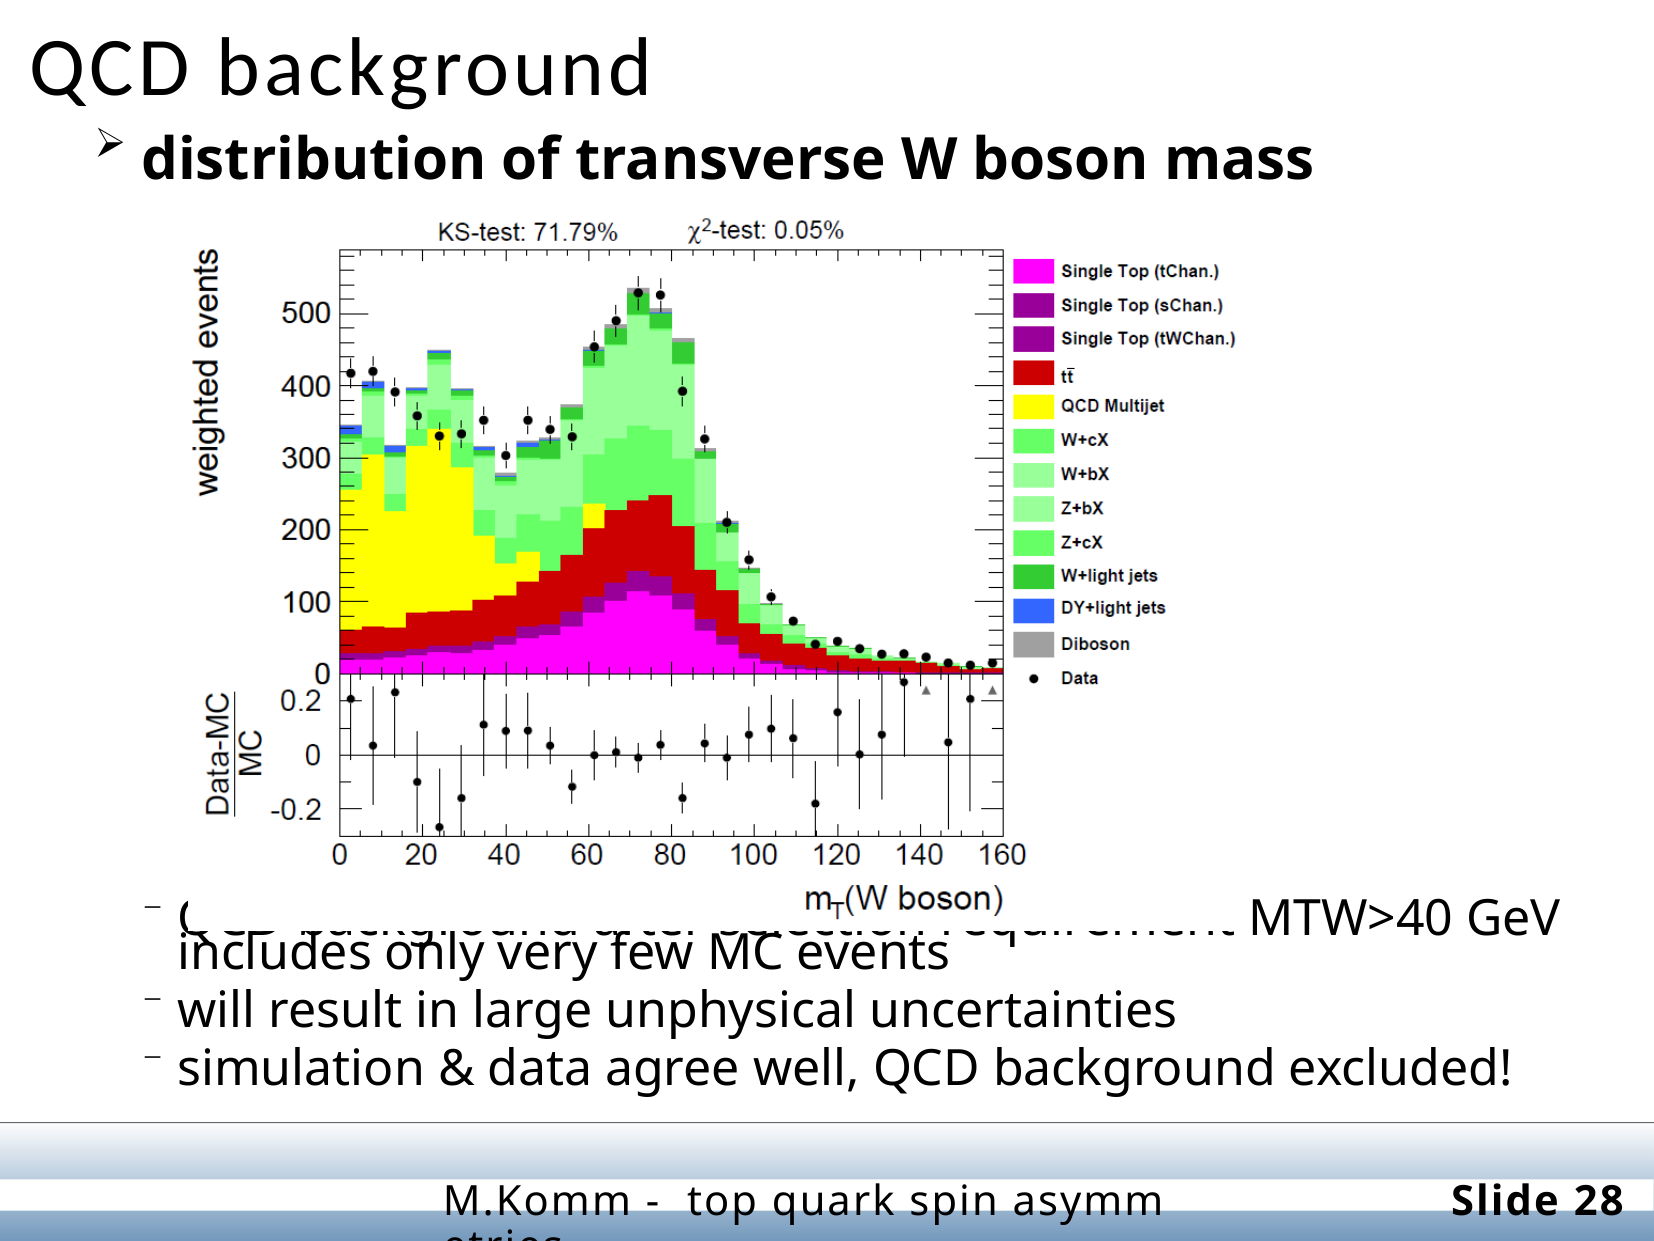

# QCD background
distribution of transverse W boson mass
QCD background after selection requirement MTW>40 GeV includes only very few MC events
will result in large unphysical uncertainties
simulation & data agree well, QCD background excluded!
M.Komm - top quark spin asymmetries
28